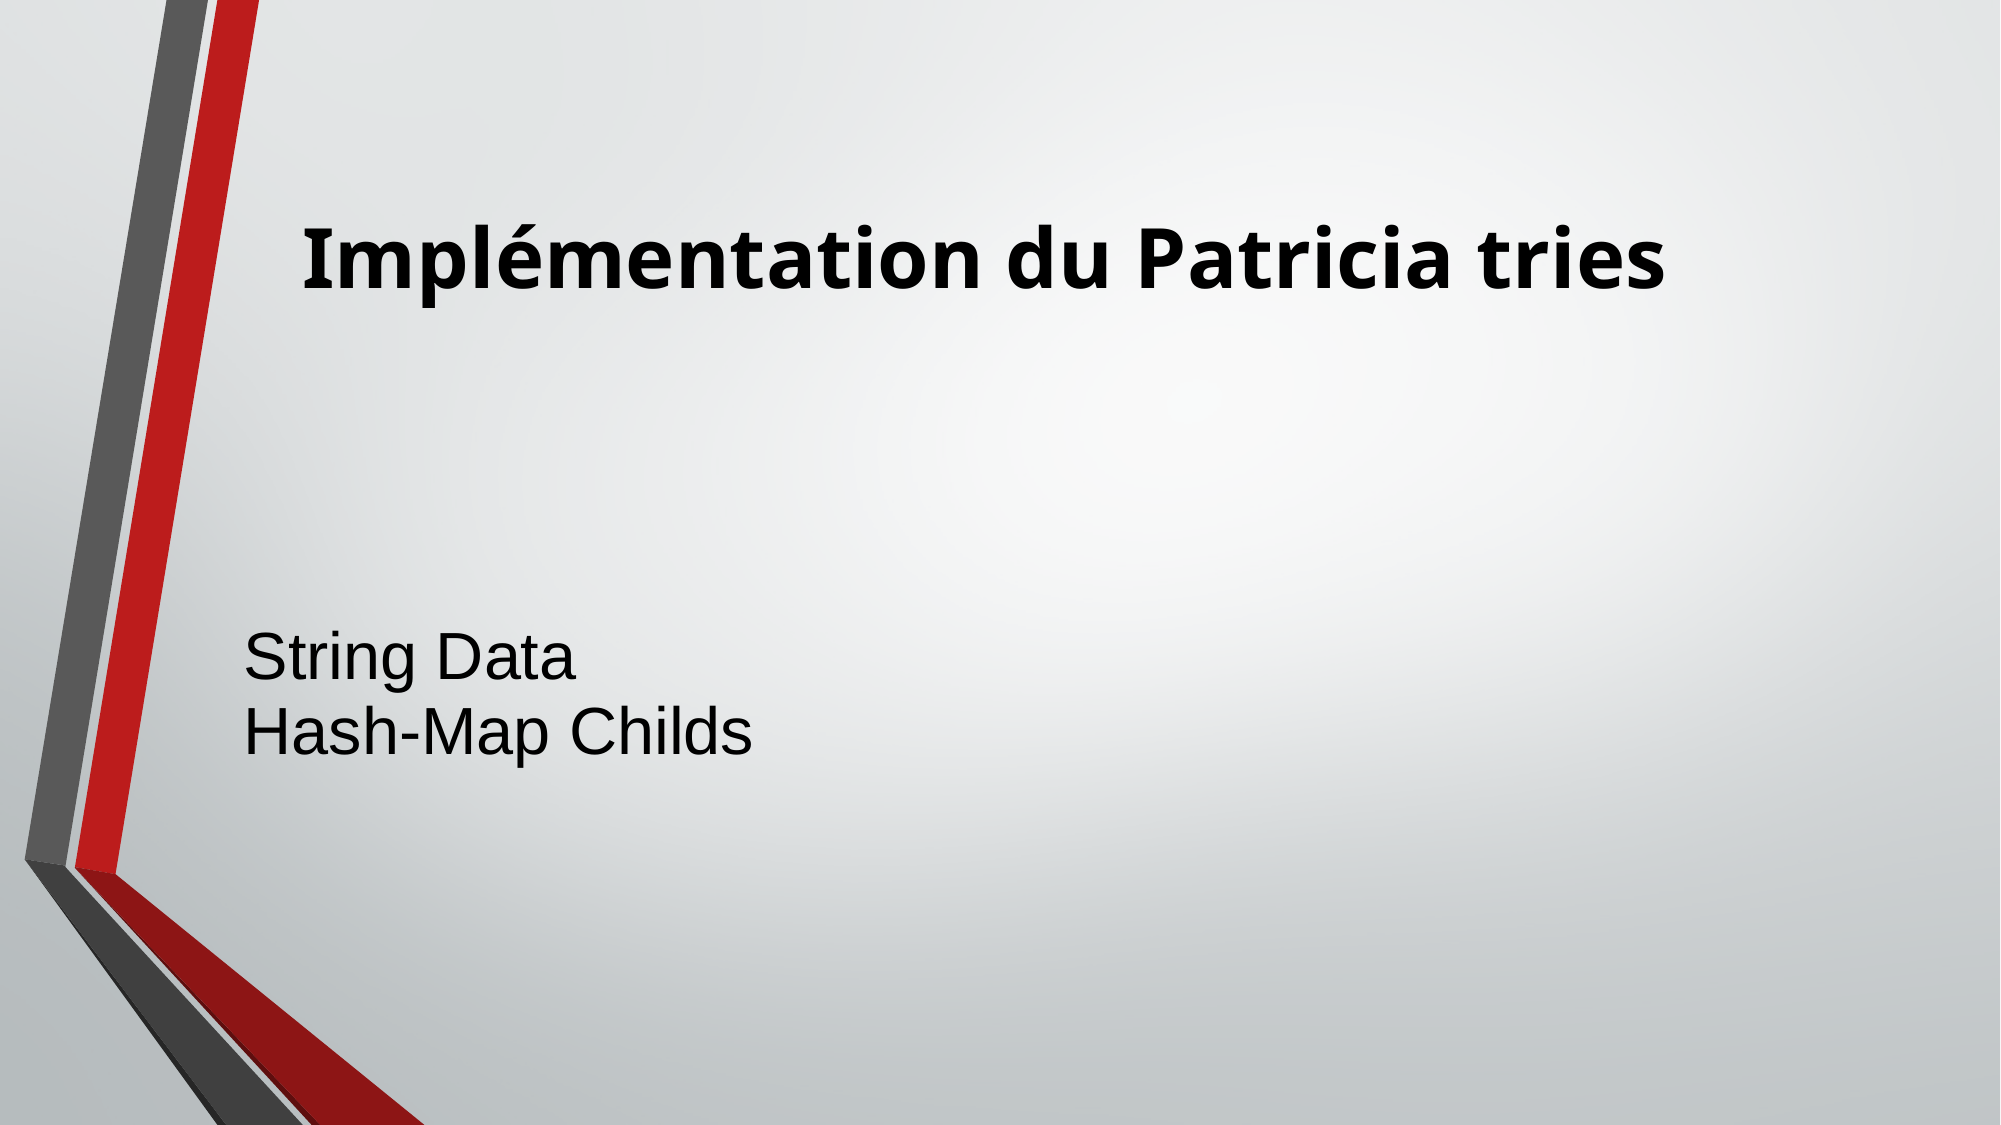

# Implémentation du Patricia tries
String Data
Hash-Map Childs